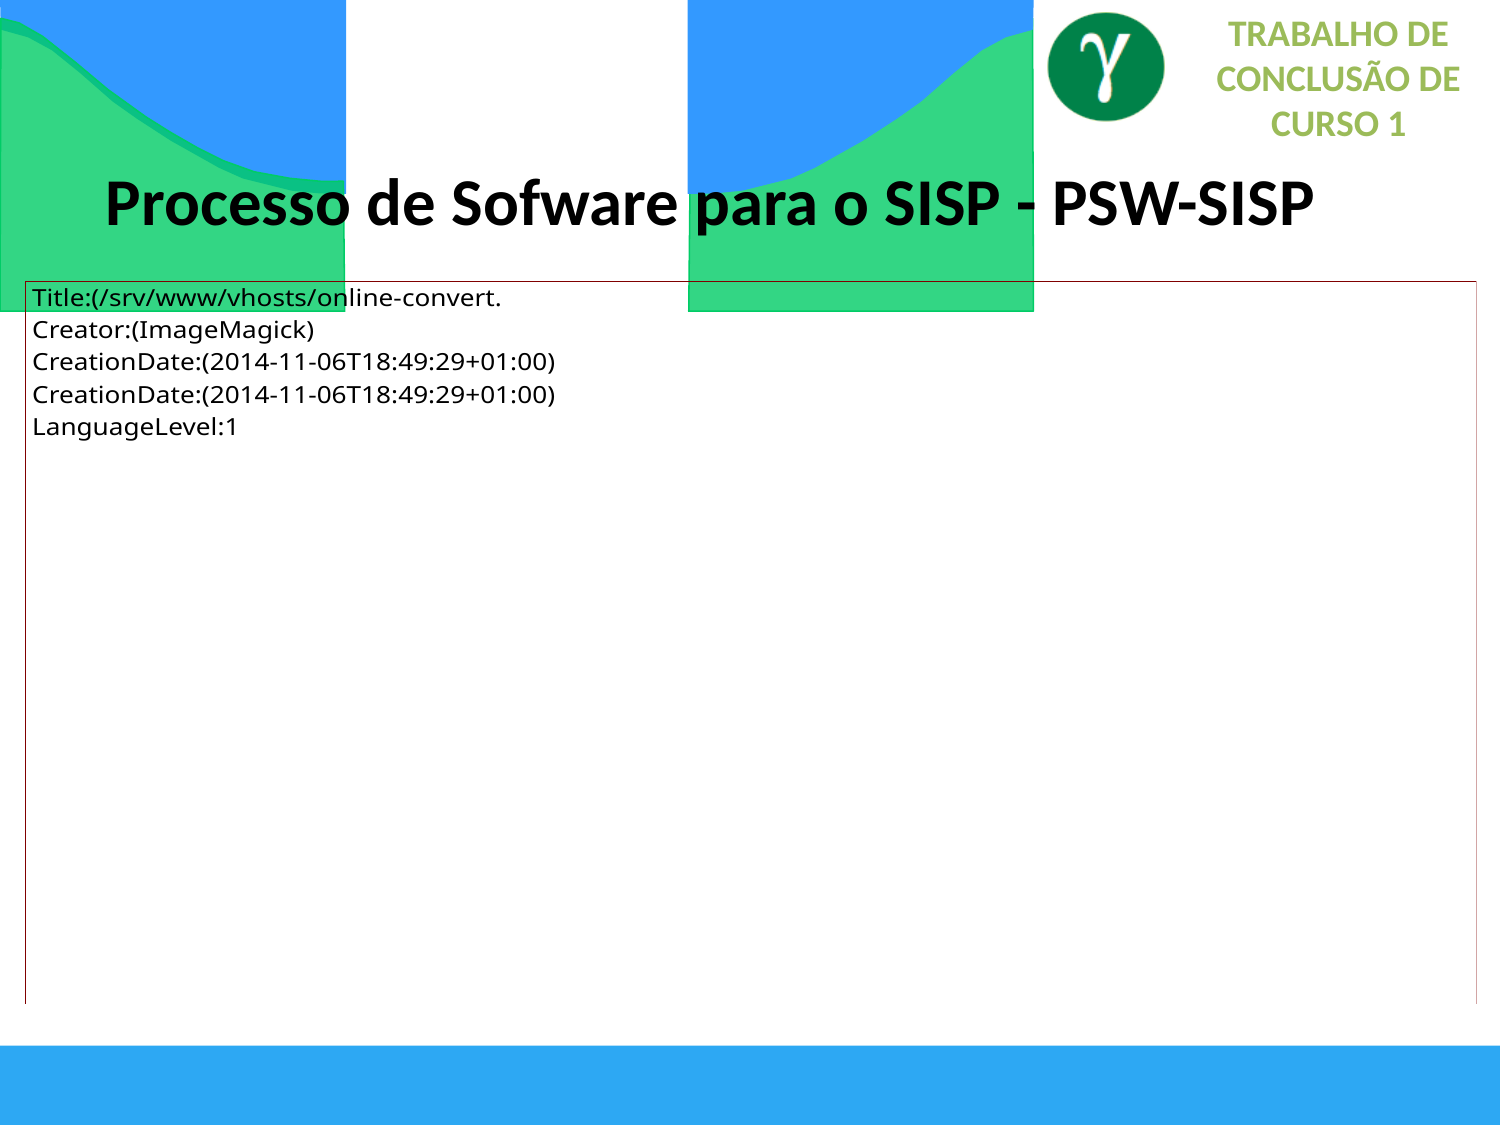

TRABALHO DE CONCLUSÃO DE CURSO 1
Processo de Sofware para o SISP - PSW-SISP